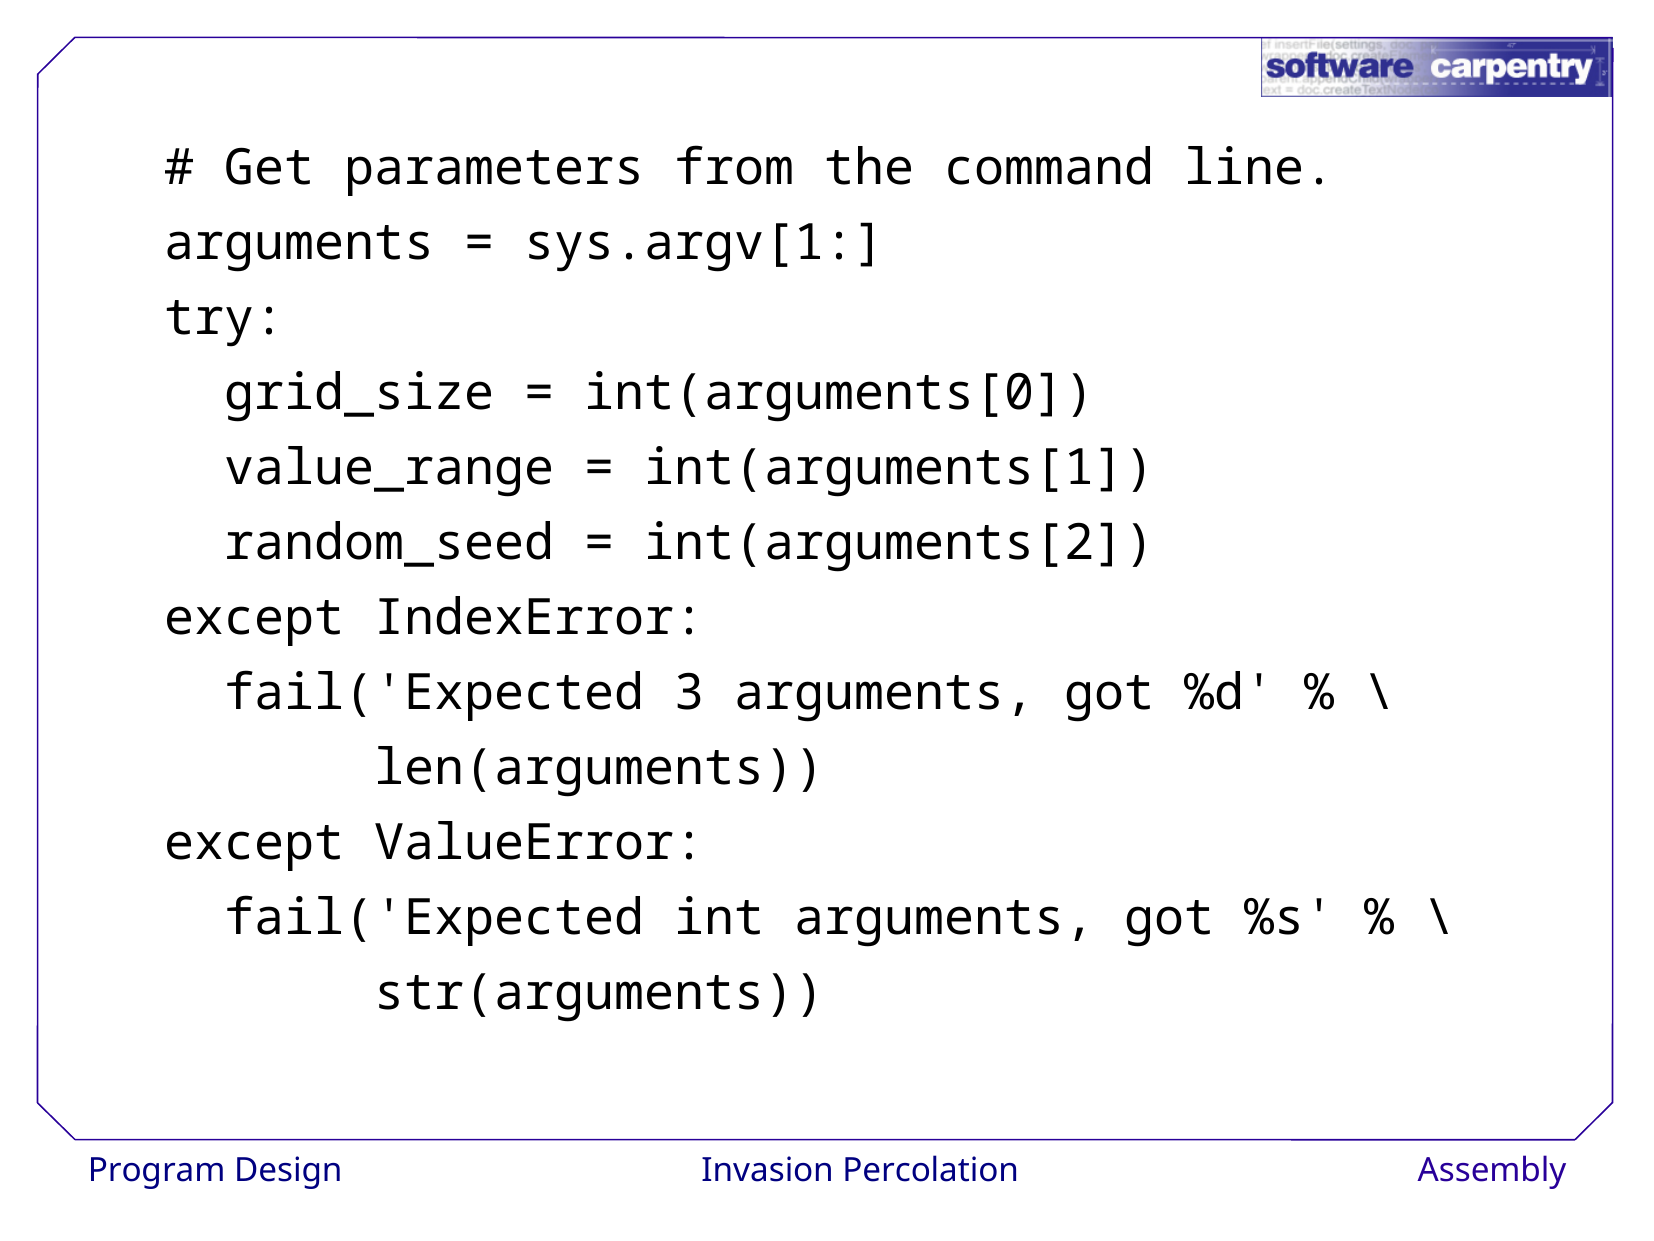

# Get parameters from the command line.
 arguments = sys.argv[1:]
 try:
 grid_size = int(arguments[0])
 value_range = int(arguments[1])
 random_seed = int(arguments[2])
 except IndexError:
 fail('Expected 3 arguments, got %d' % \
 len(arguments))
 except ValueError:
 fail('Expected int arguments, got %s' % \
 str(arguments))